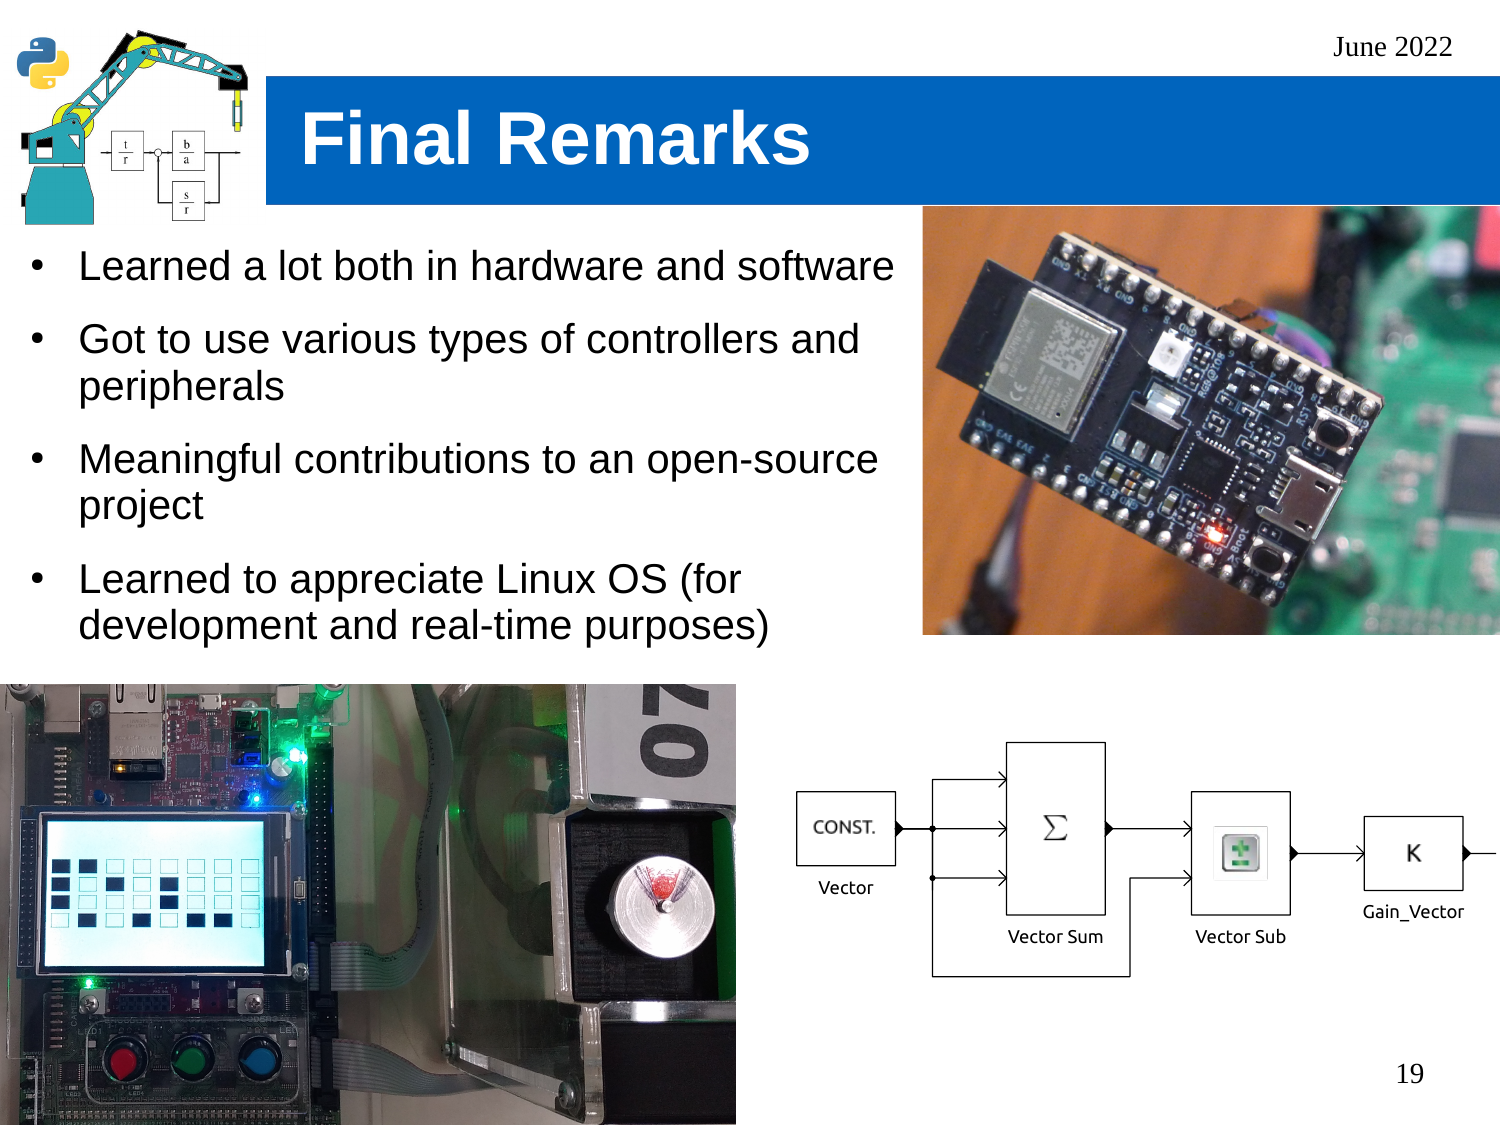

# Final Remarks
Learned a lot both in hardware and software
Got to use various types of controllers and peripherals
Meaningful contributions to an open-source project
Learned to appreciate Linux OS (for development and real-time purposes)